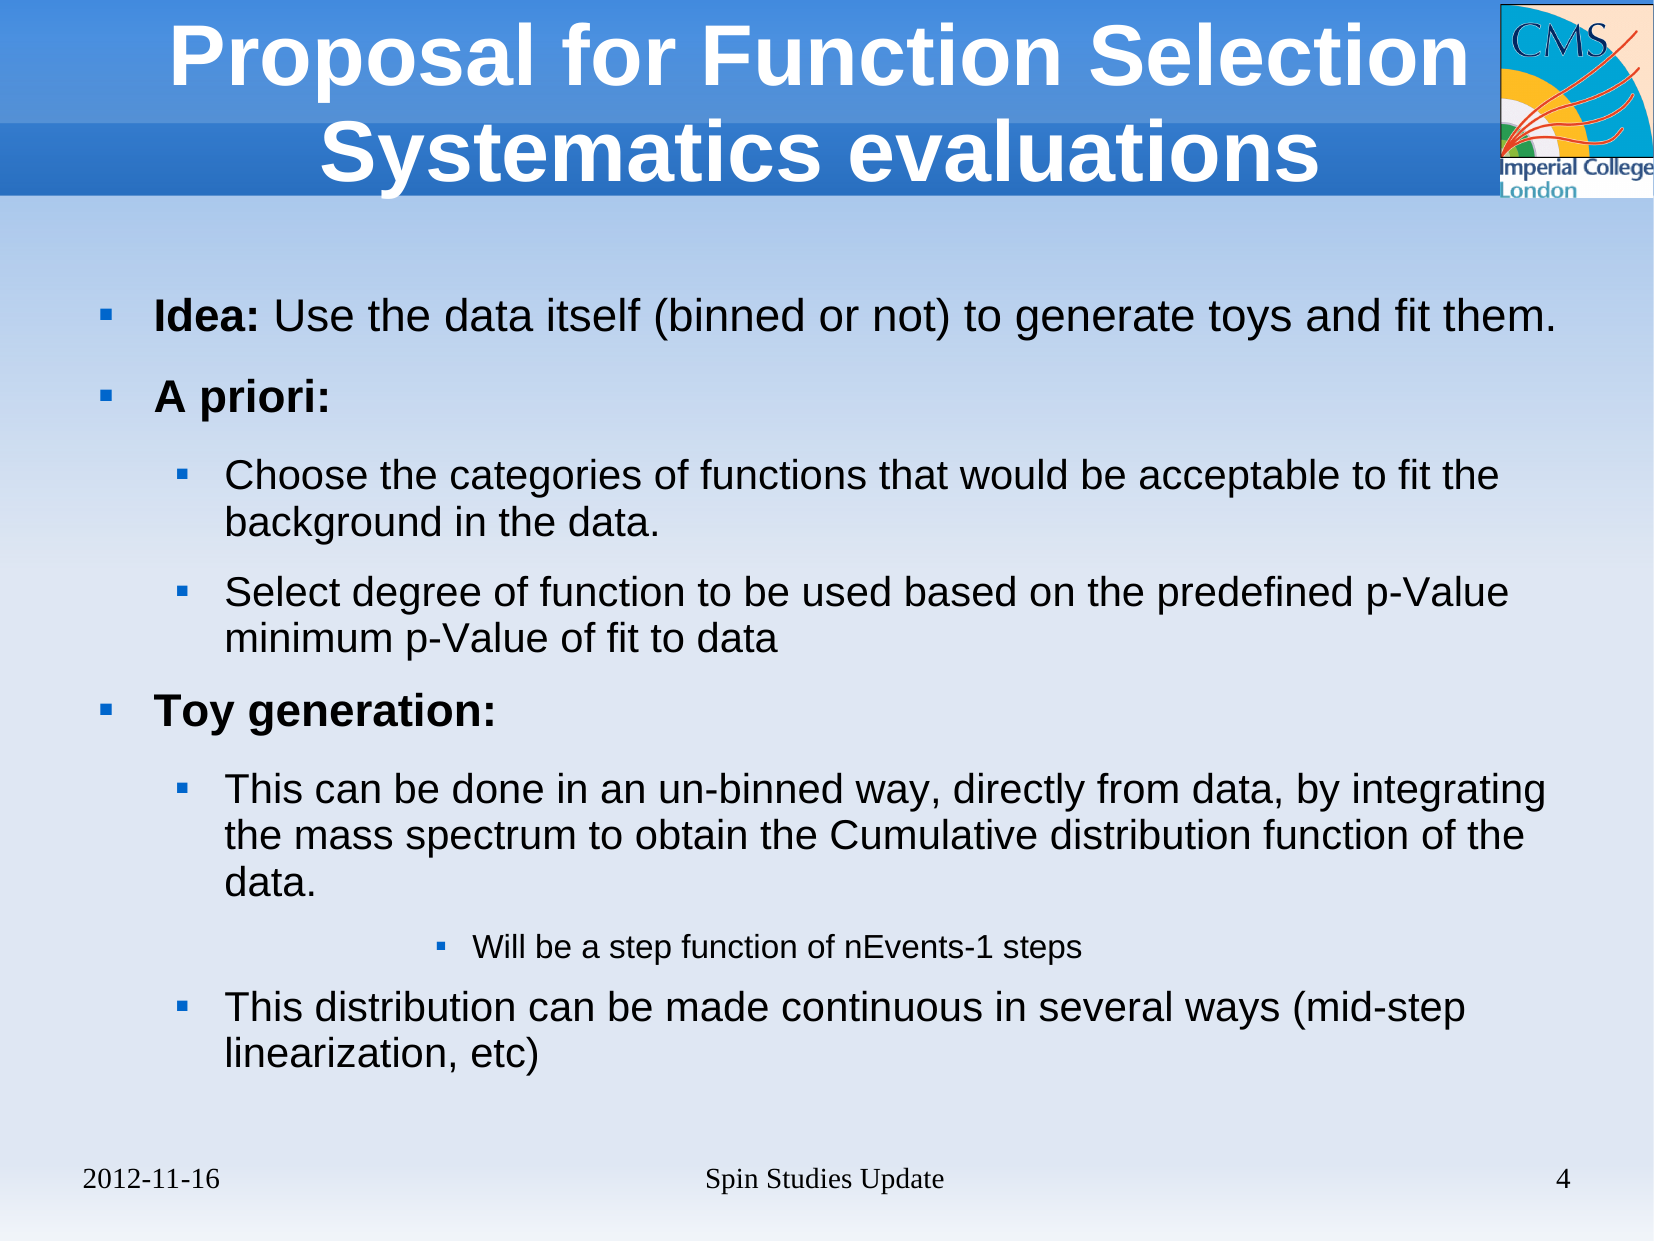

# Proposal for Function Selection Systematics evaluations
Idea: Use the data itself (binned or not) to generate toys and fit them.
A priori:
Choose the categories of functions that would be acceptable to fit the background in the data.
Select degree of function to be used based on the predefined p-Value minimum p-Value of fit to data
Toy generation:
This can be done in an un-binned way, directly from data, by integrating the mass spectrum to obtain the Cumulative distribution function of the data.
Will be a step function of nEvents-1 steps
This distribution can be made continuous in several ways (mid-step linearization, etc)
2012-11-16
Spin Studies Update
4